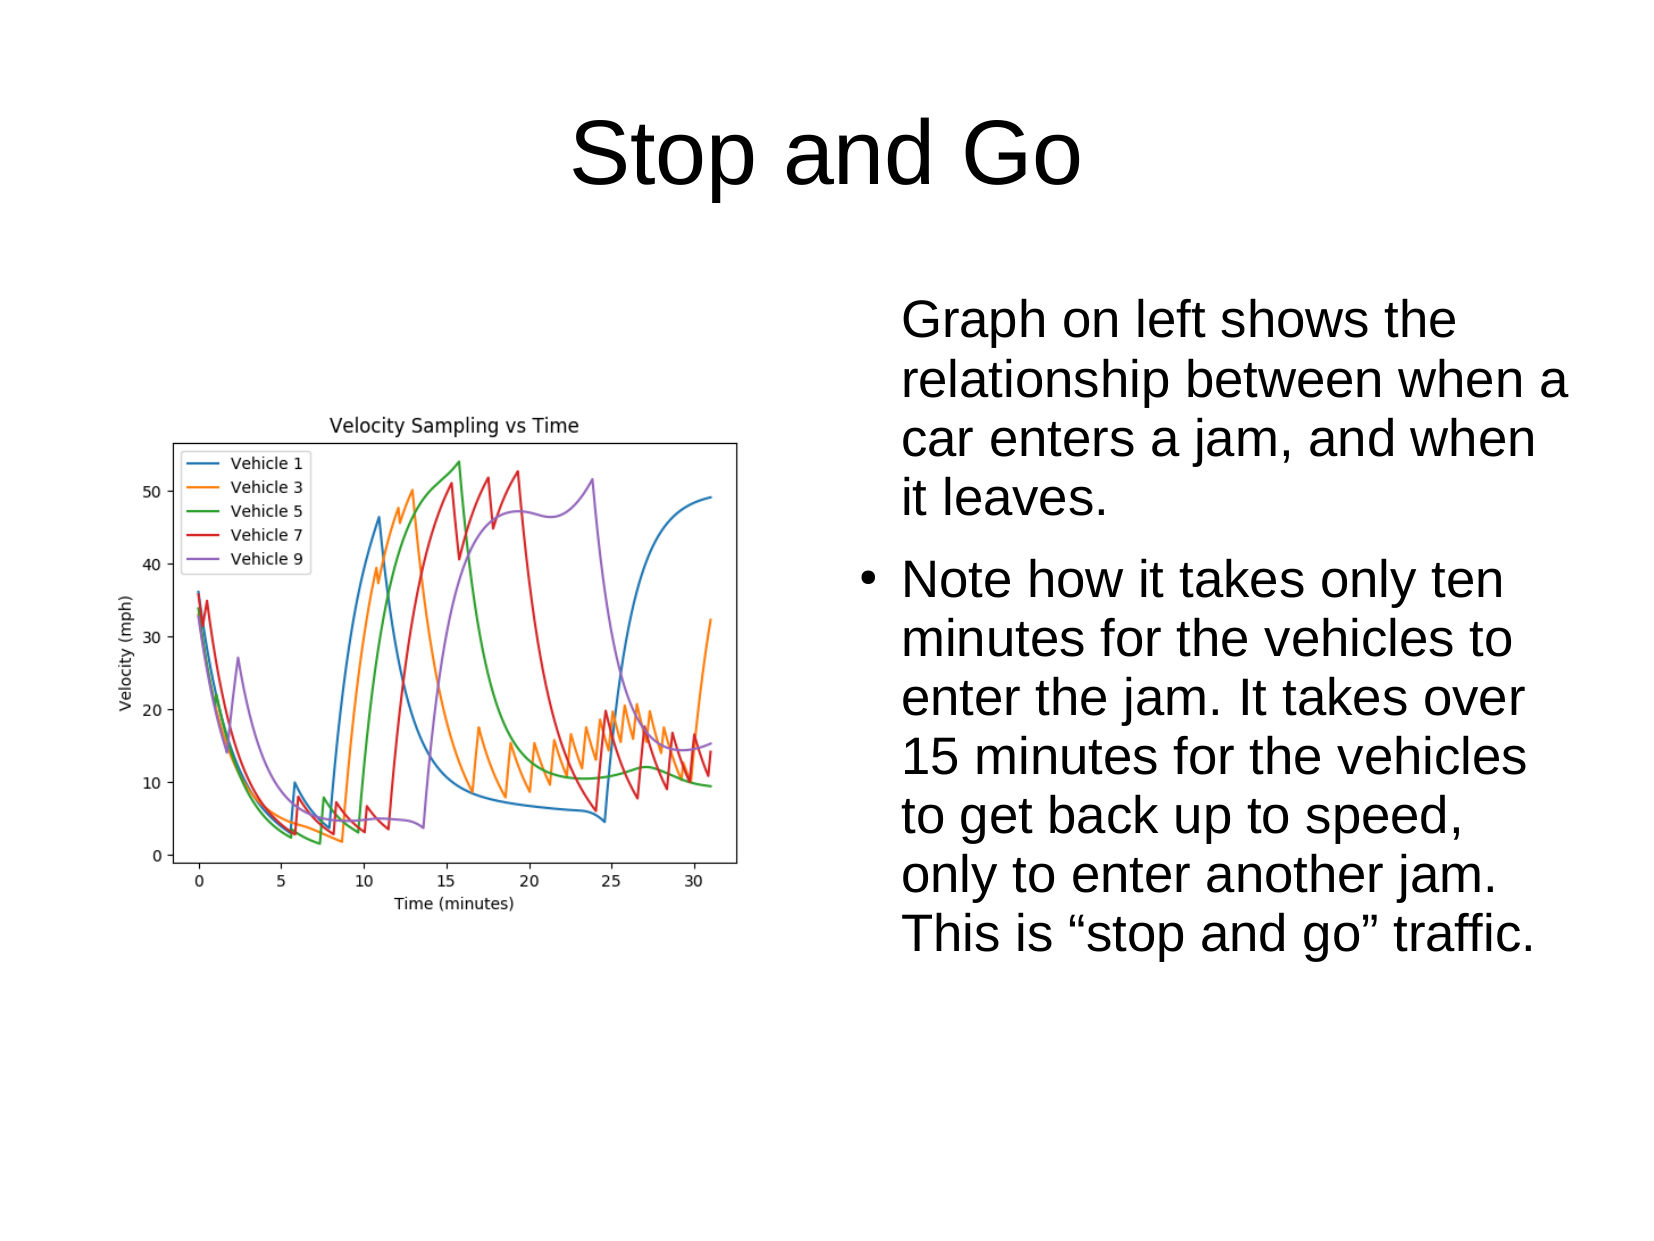

# Stop and Go
Graph on left shows the relationship between when a car enters a jam, and when it leaves.
Note how it takes only ten minutes for the vehicles to enter the jam. It takes over 15 minutes for the vehicles to get back up to speed, only to enter another jam. This is “stop and go” traffic.